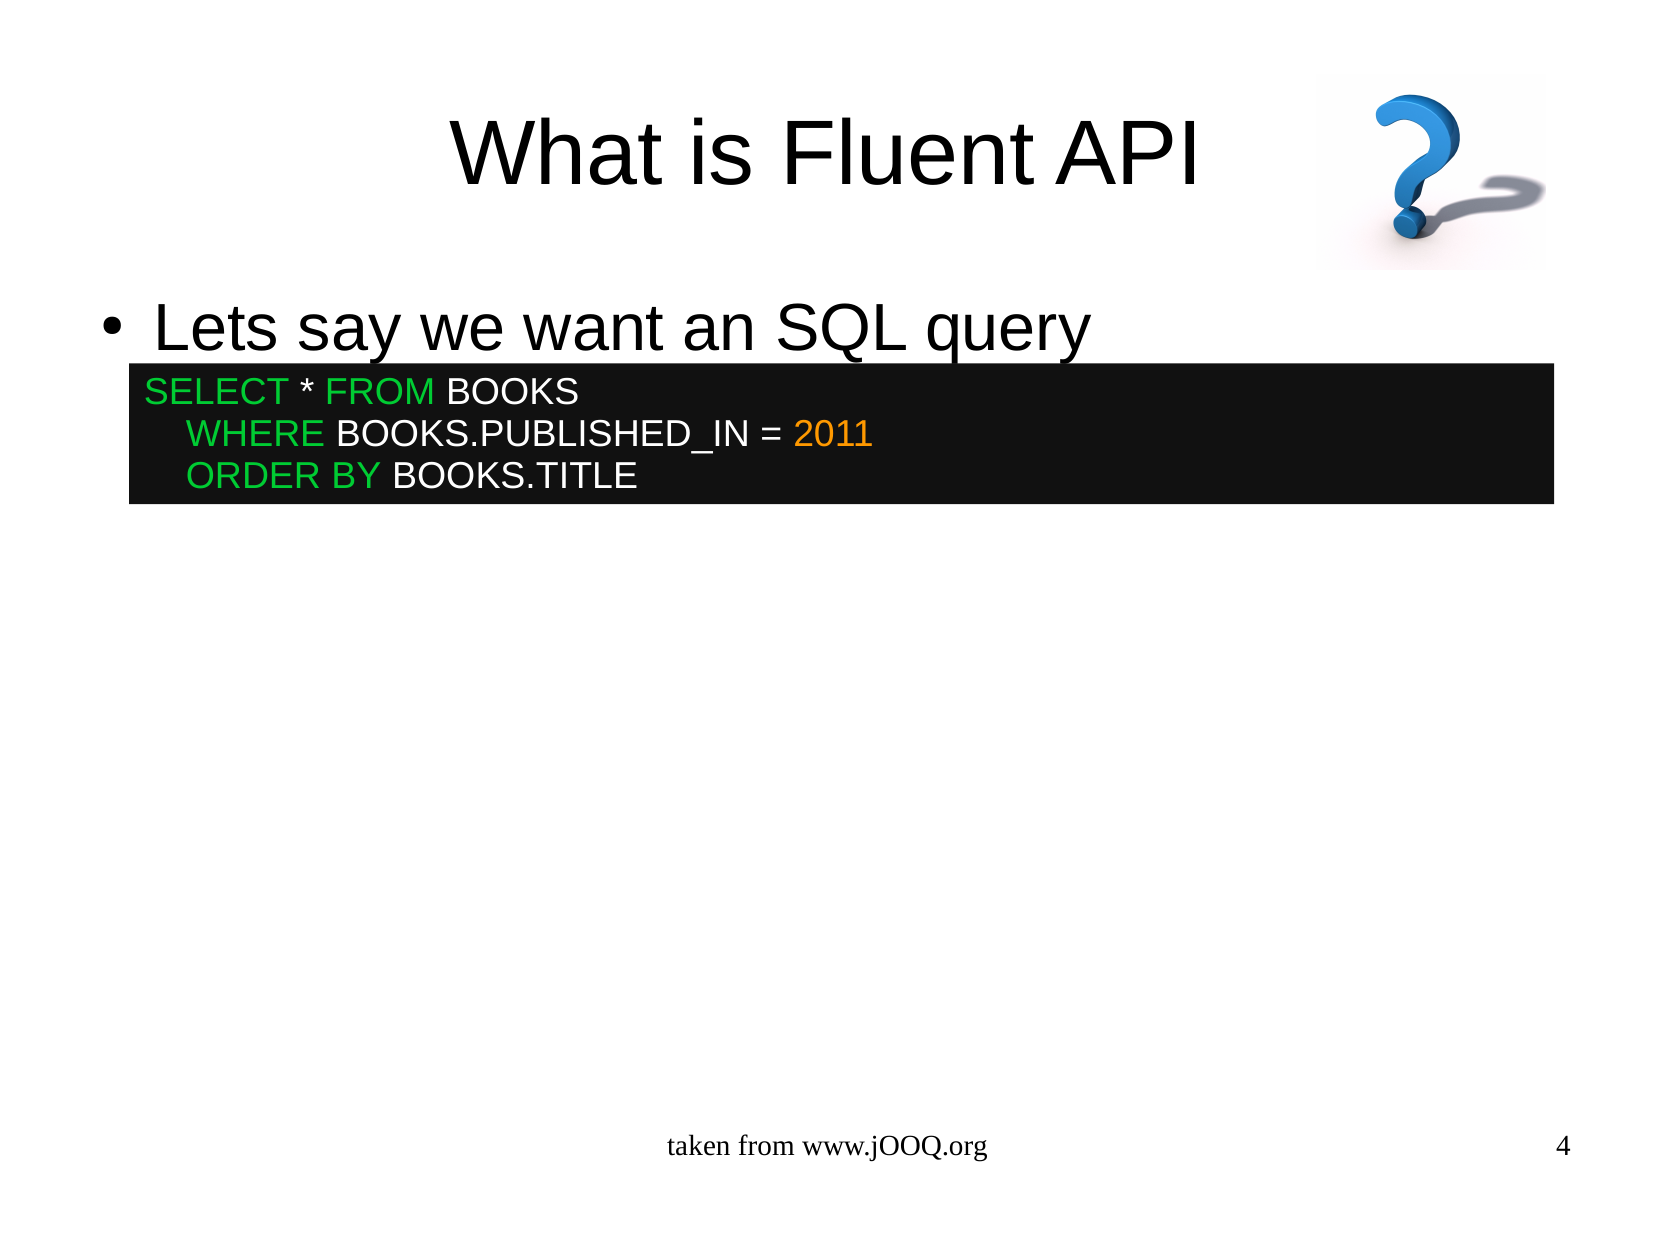

# What is Fluent API
Lets say we want an SQL query
SELECT * FROM BOOKS
 WHERE BOOKS.PUBLISHED_IN = 2011
 ORDER BY BOOKS.TITLE
taken from www.jOOQ.org
4